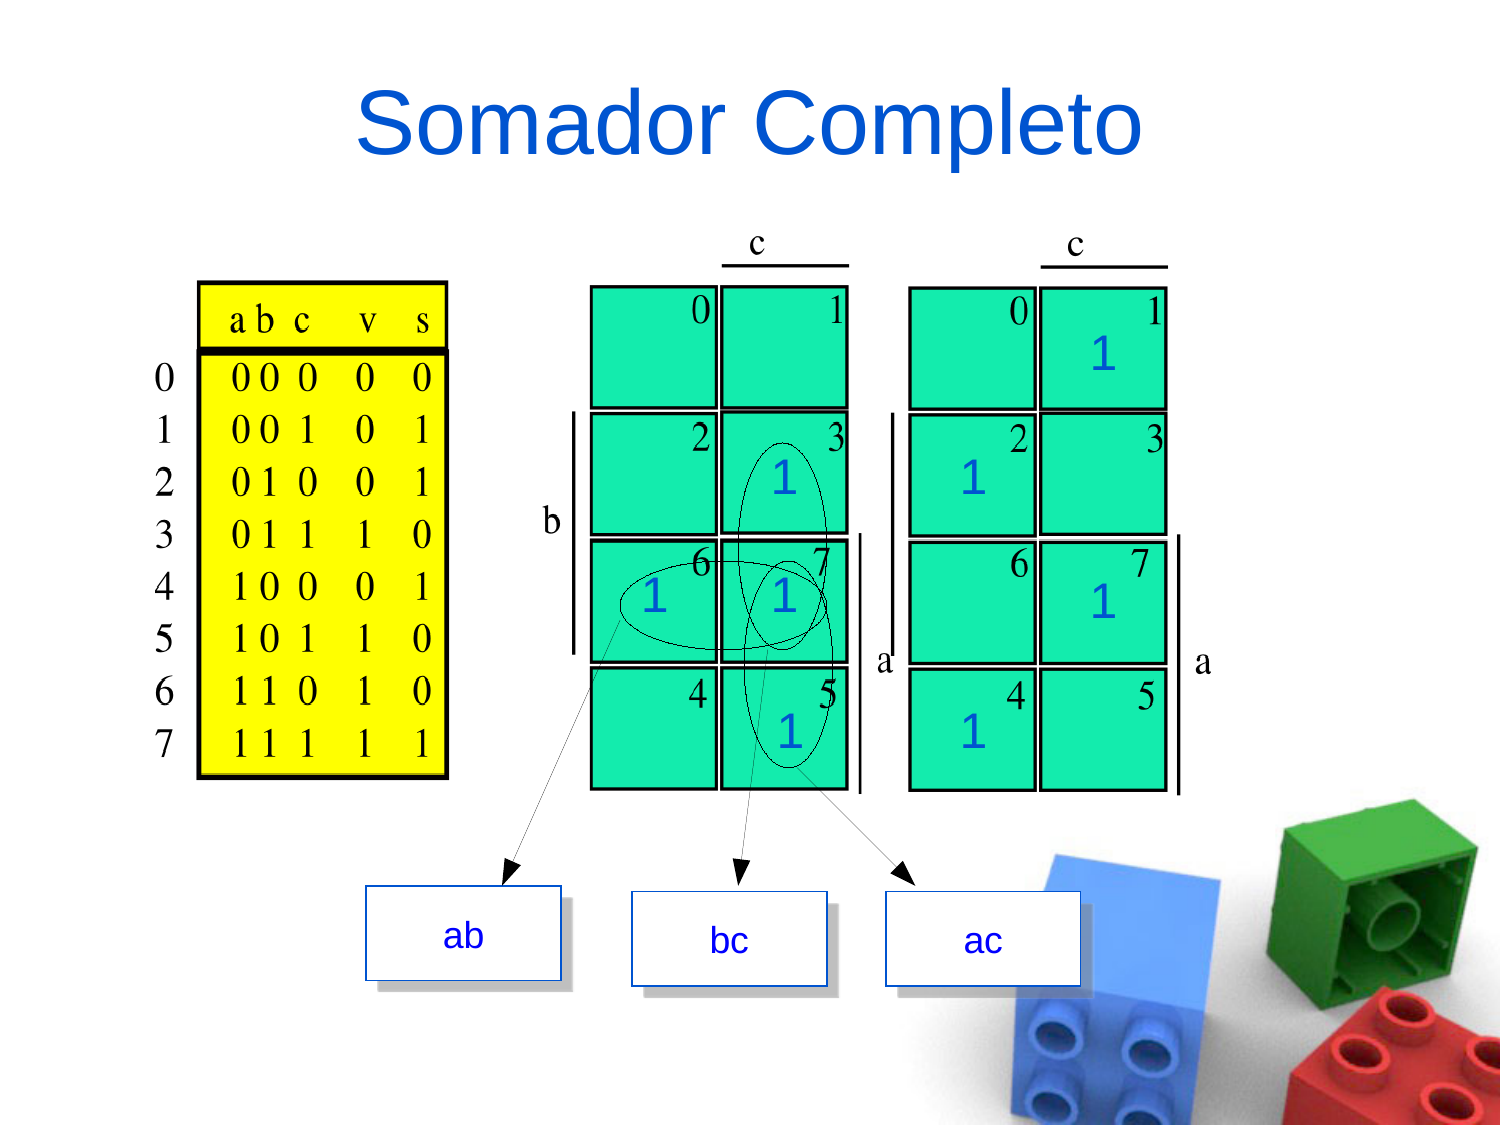

# Somador Completo
1
1
1
1
1
1
1
1
ab
bc
ac